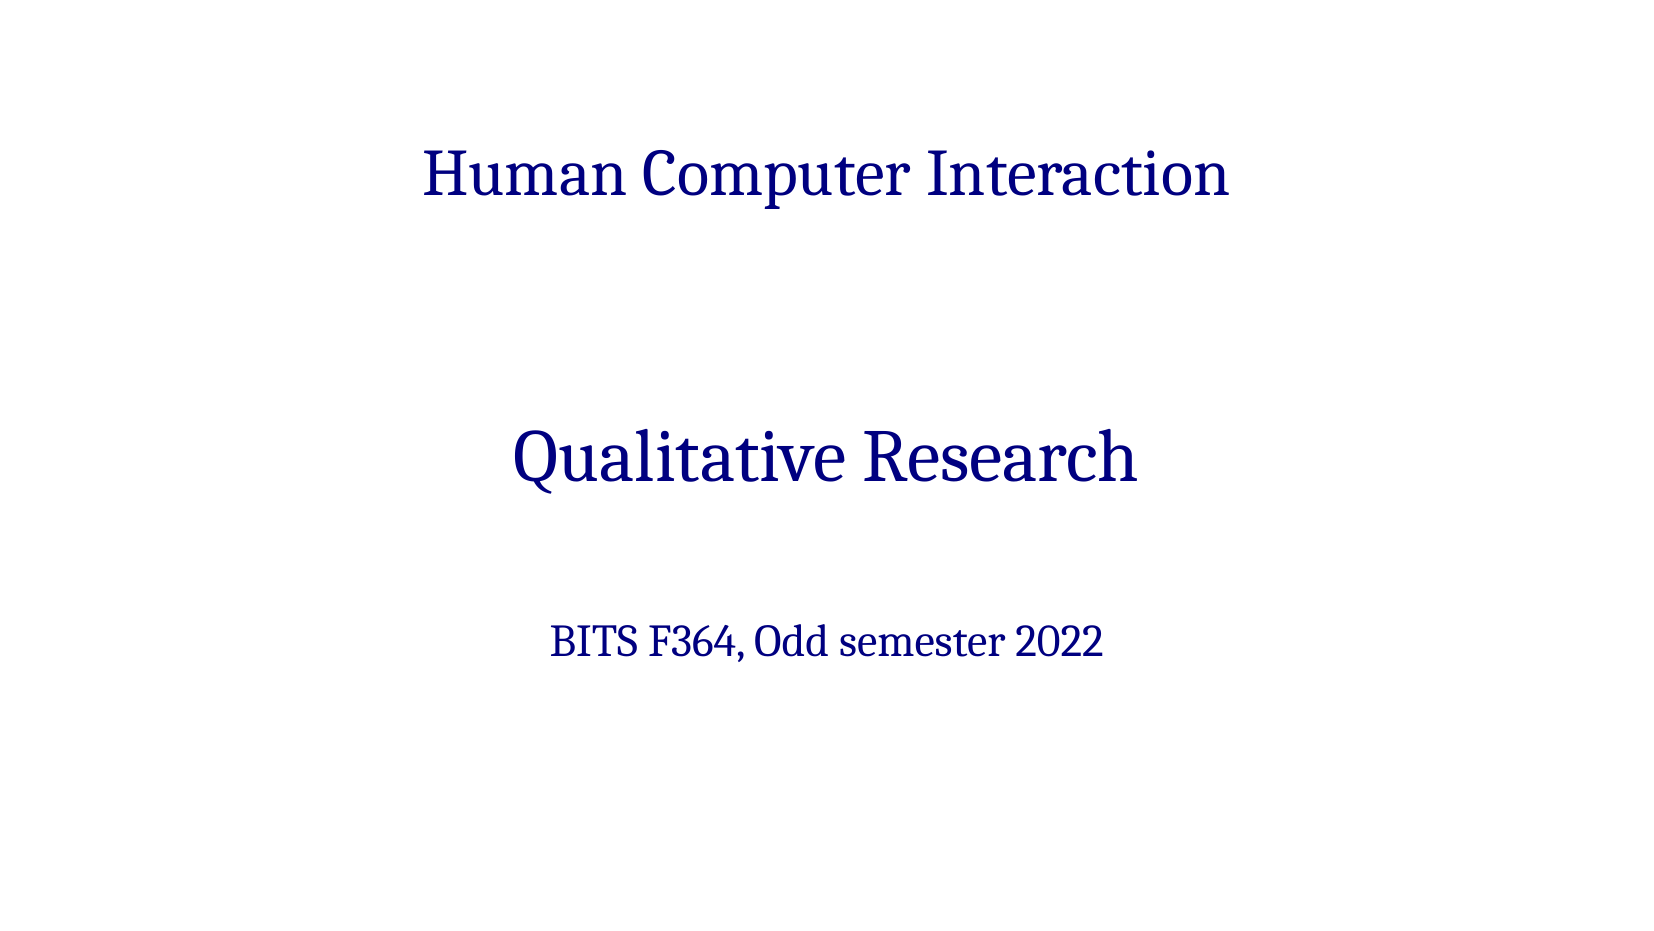

# Human Computer Interaction
Qualitative Research
BITS F364, Odd semester 2022